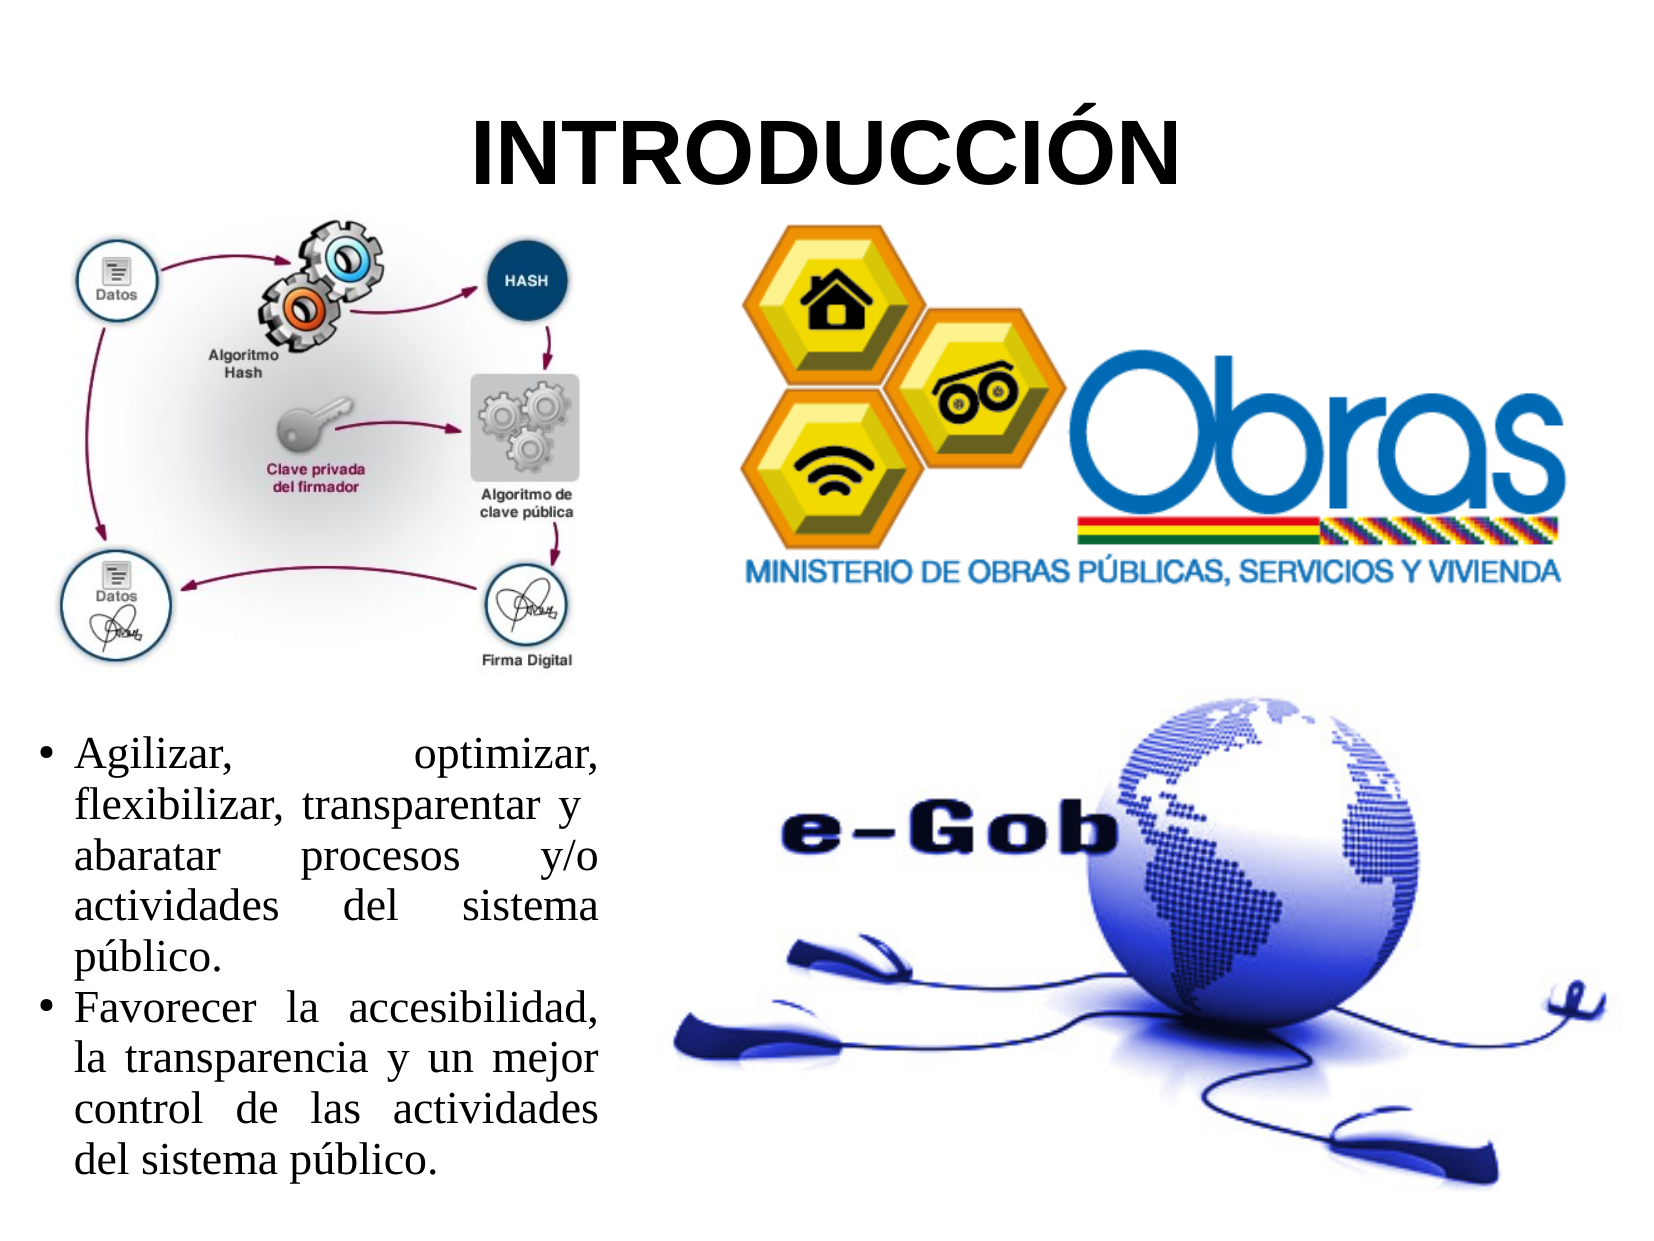

# INTRODUCCIÓN
Agilizar, optimizar, flexibilizar, transparentar y abaratar procesos y/o actividades del sistema público.
Favorecer la accesibilidad, la transparencia y un mejor control de las actividades del sistema público.